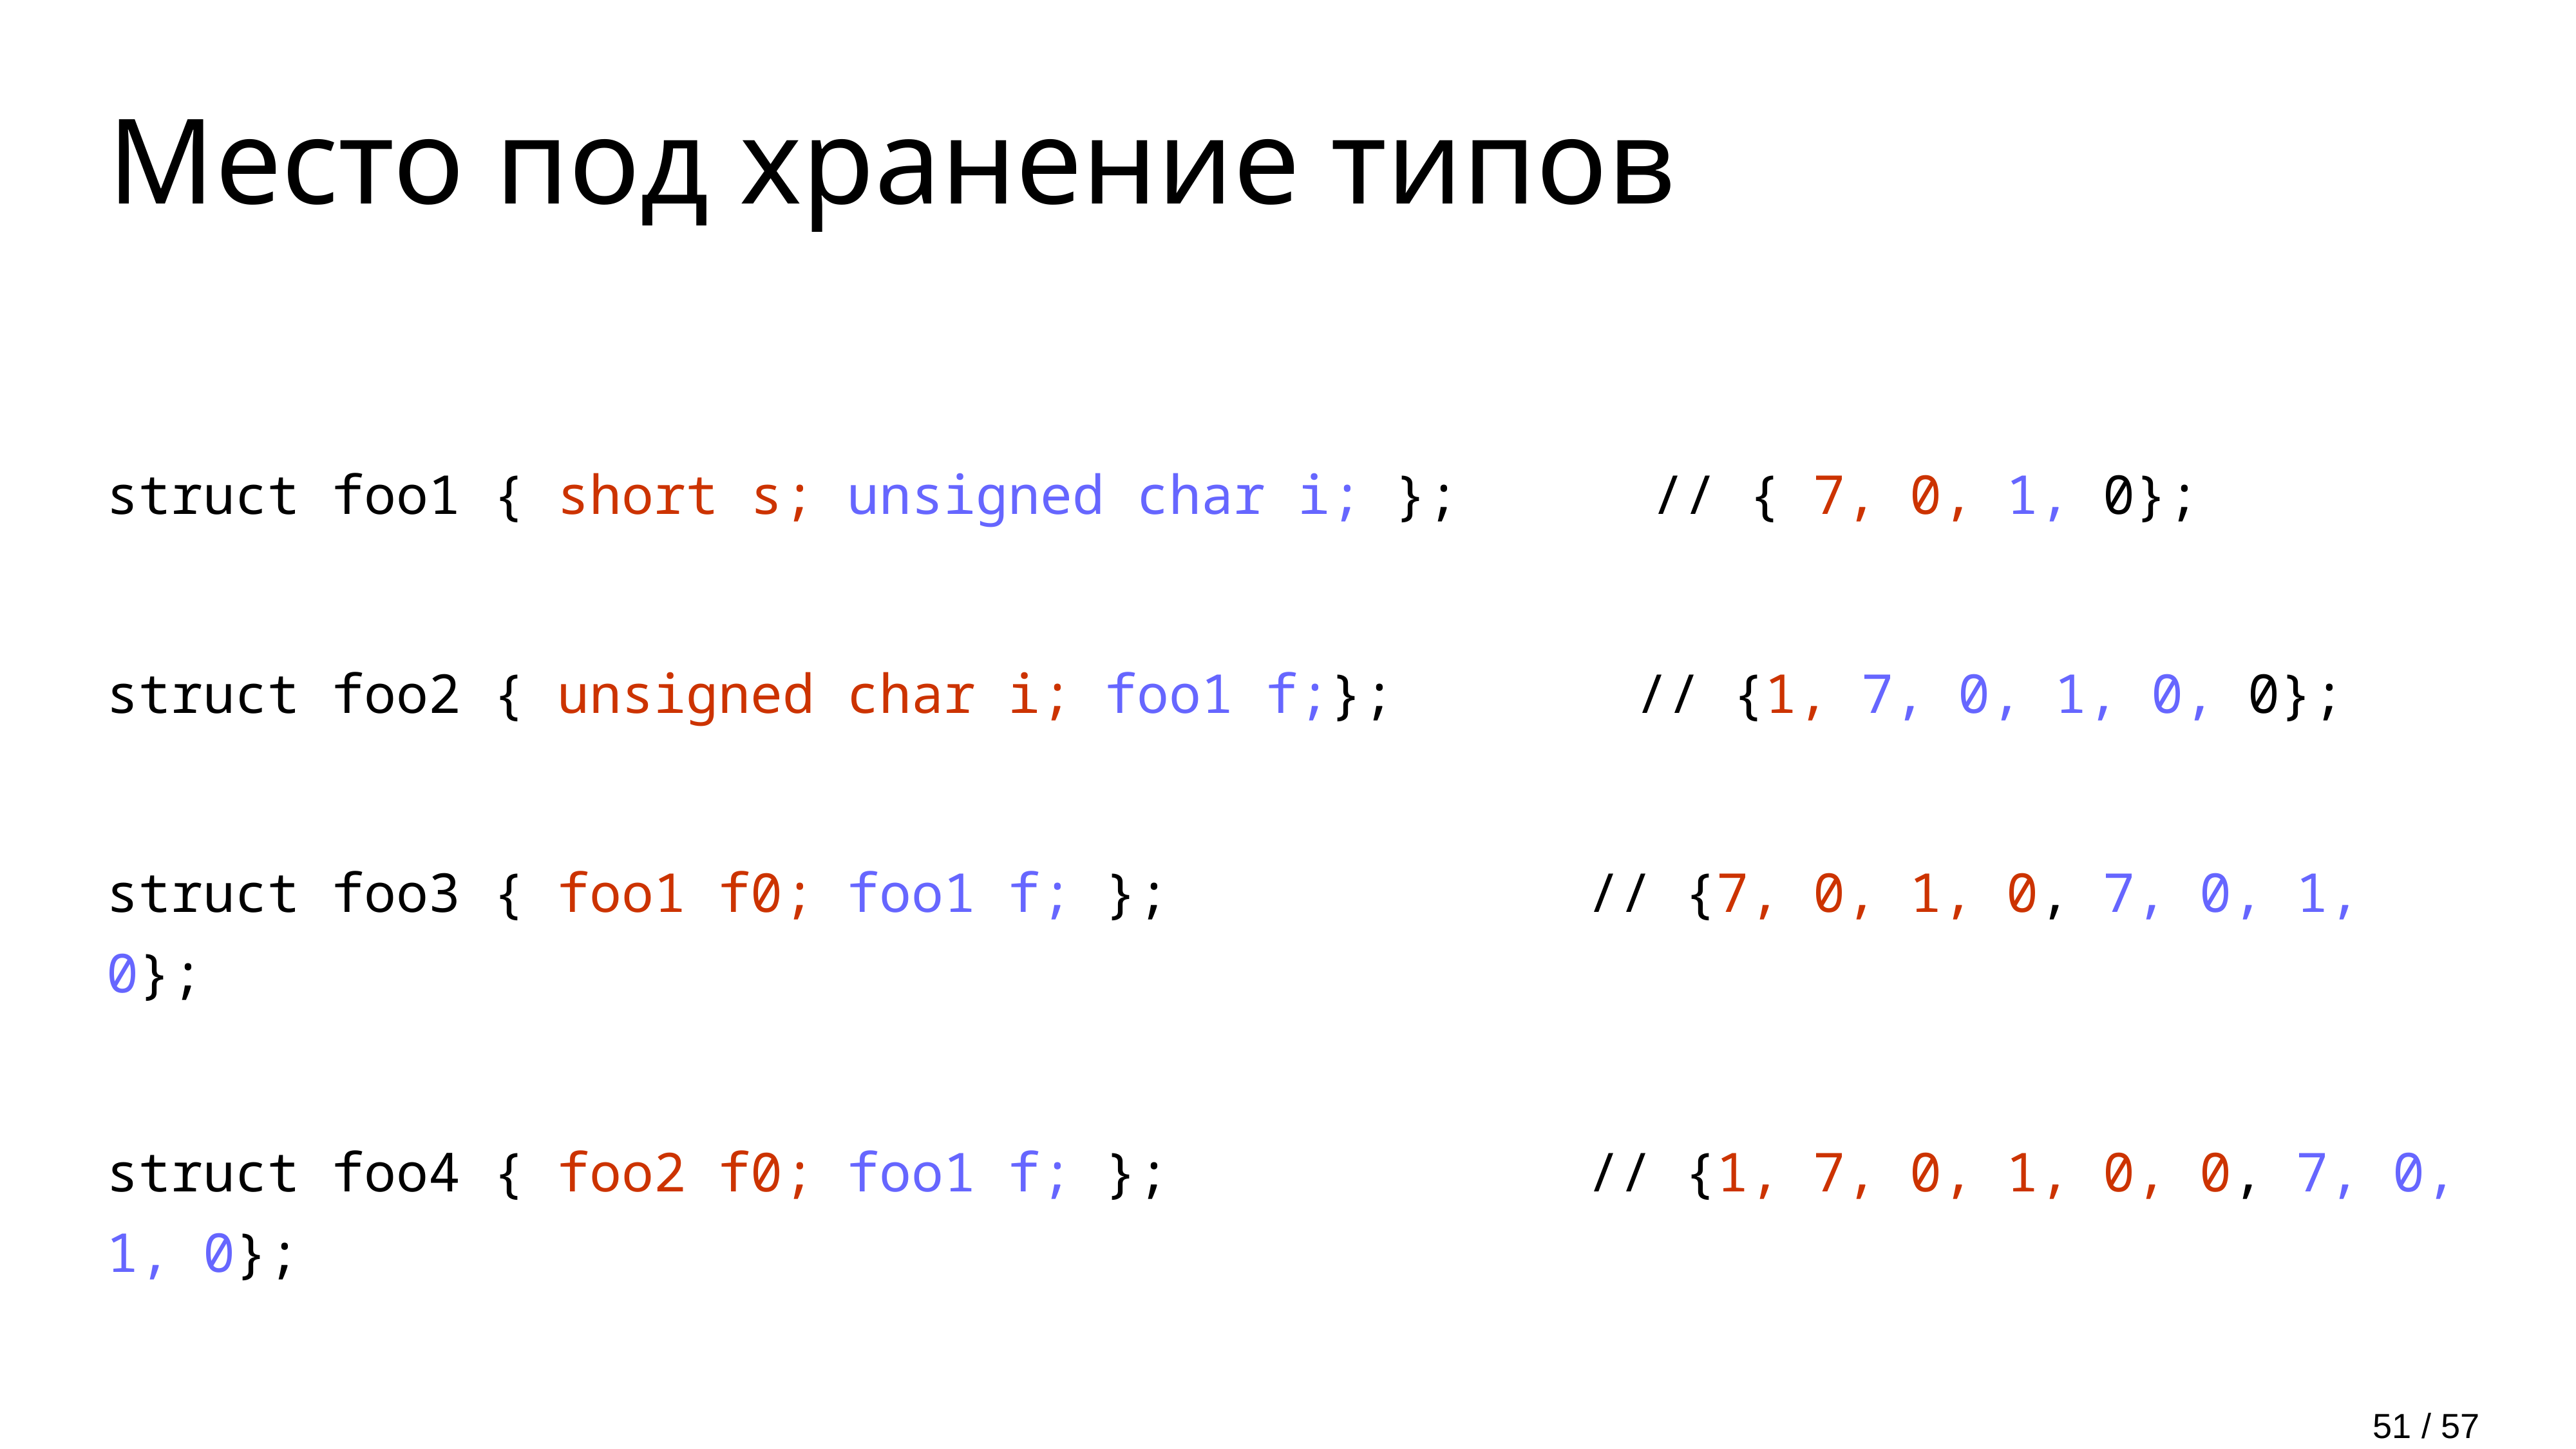

# Место под хранение типов
struct foo1 { short s; unsigned char i; };					// { 7, 0, 1, 0};
struct foo2 { unsigned char i; foo1 f;};					 // {1, 7, 0, 1, 0, 0};
struct foo3 { foo1 f0; foo1 f; };									 // {7, 0, 1, 0, 7, 0, 1, 0};
struct foo4 { foo2 f0; foo1 f; };									 // {1, 7, 0, 1, 0, 0, 7, 0, 1, 0};